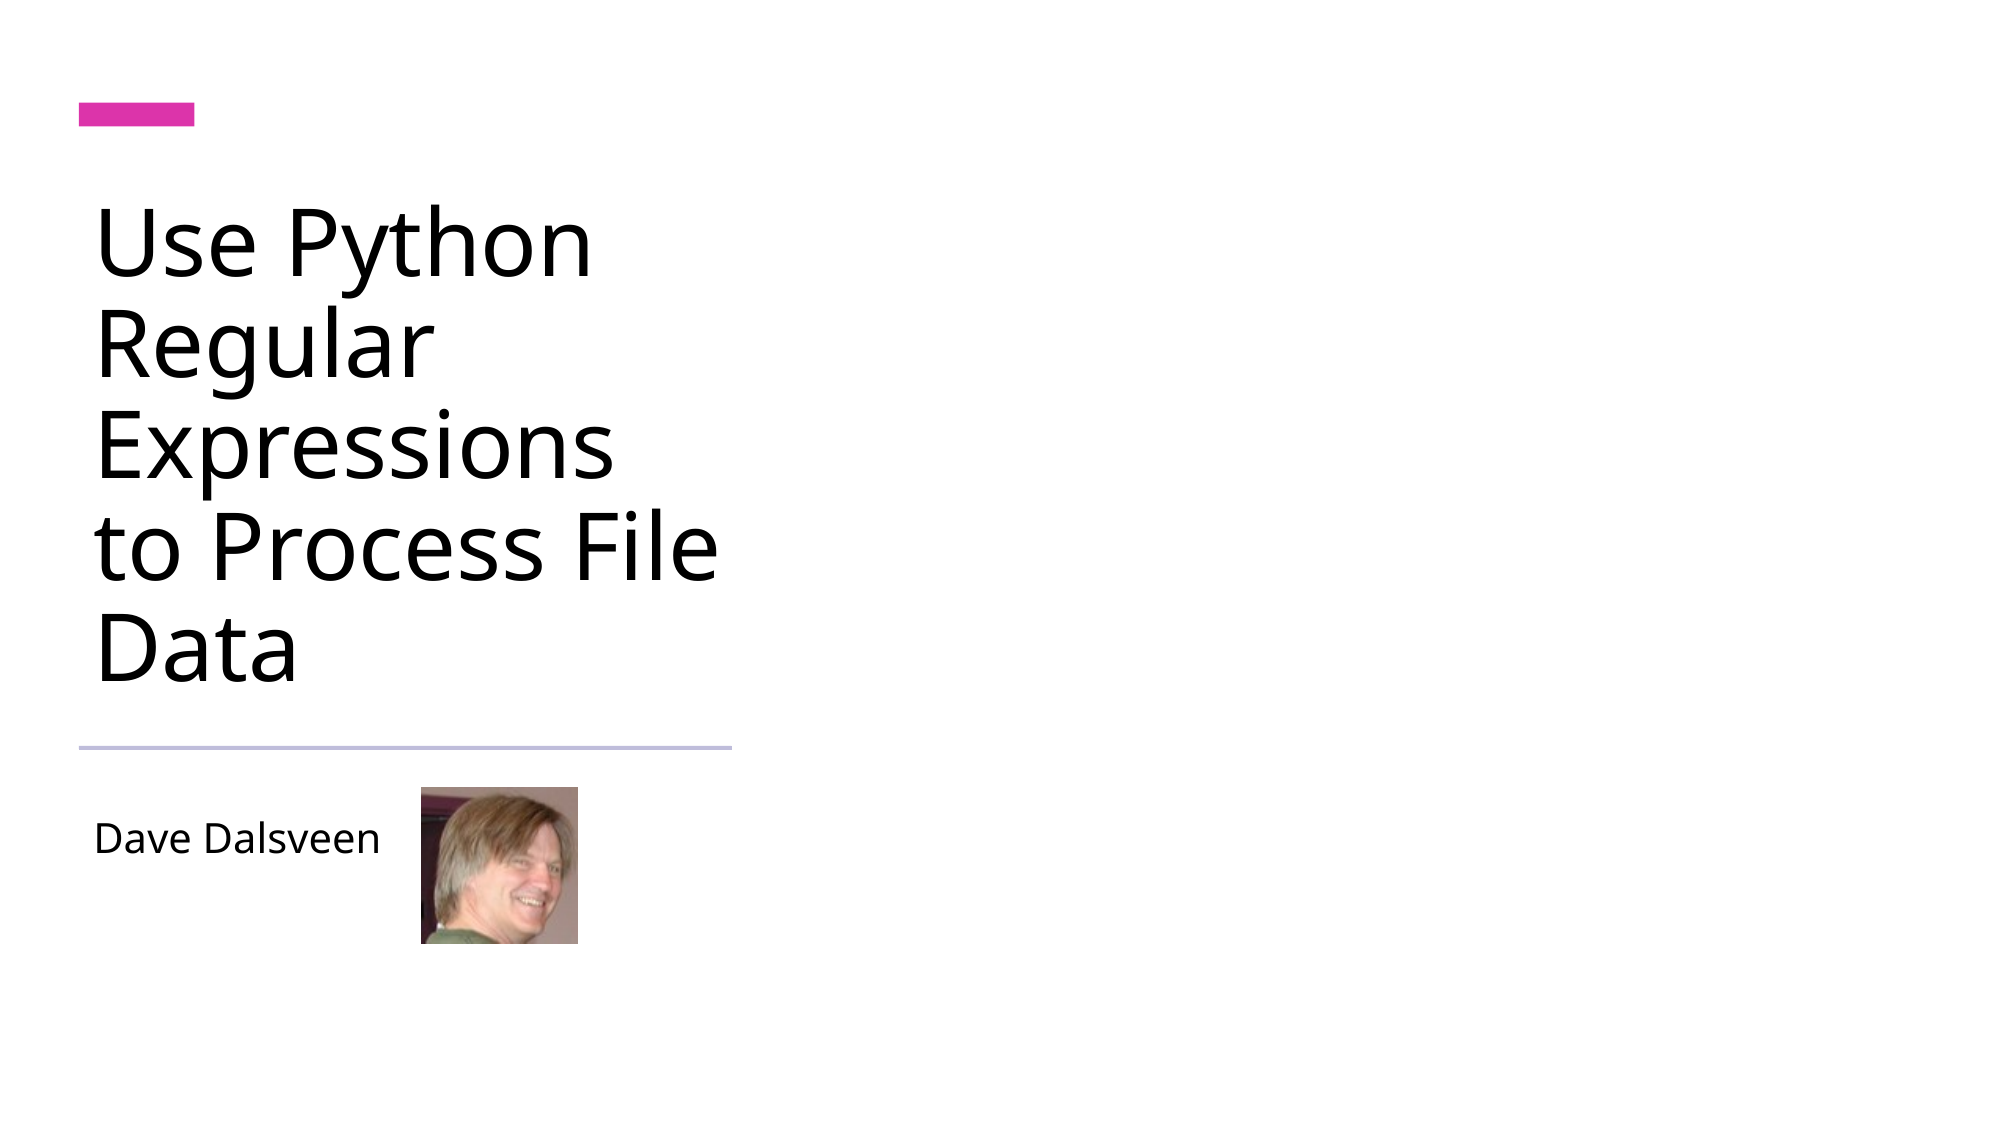

# Use Python Regular Expressions to Process File Data
Dave Dalsveen